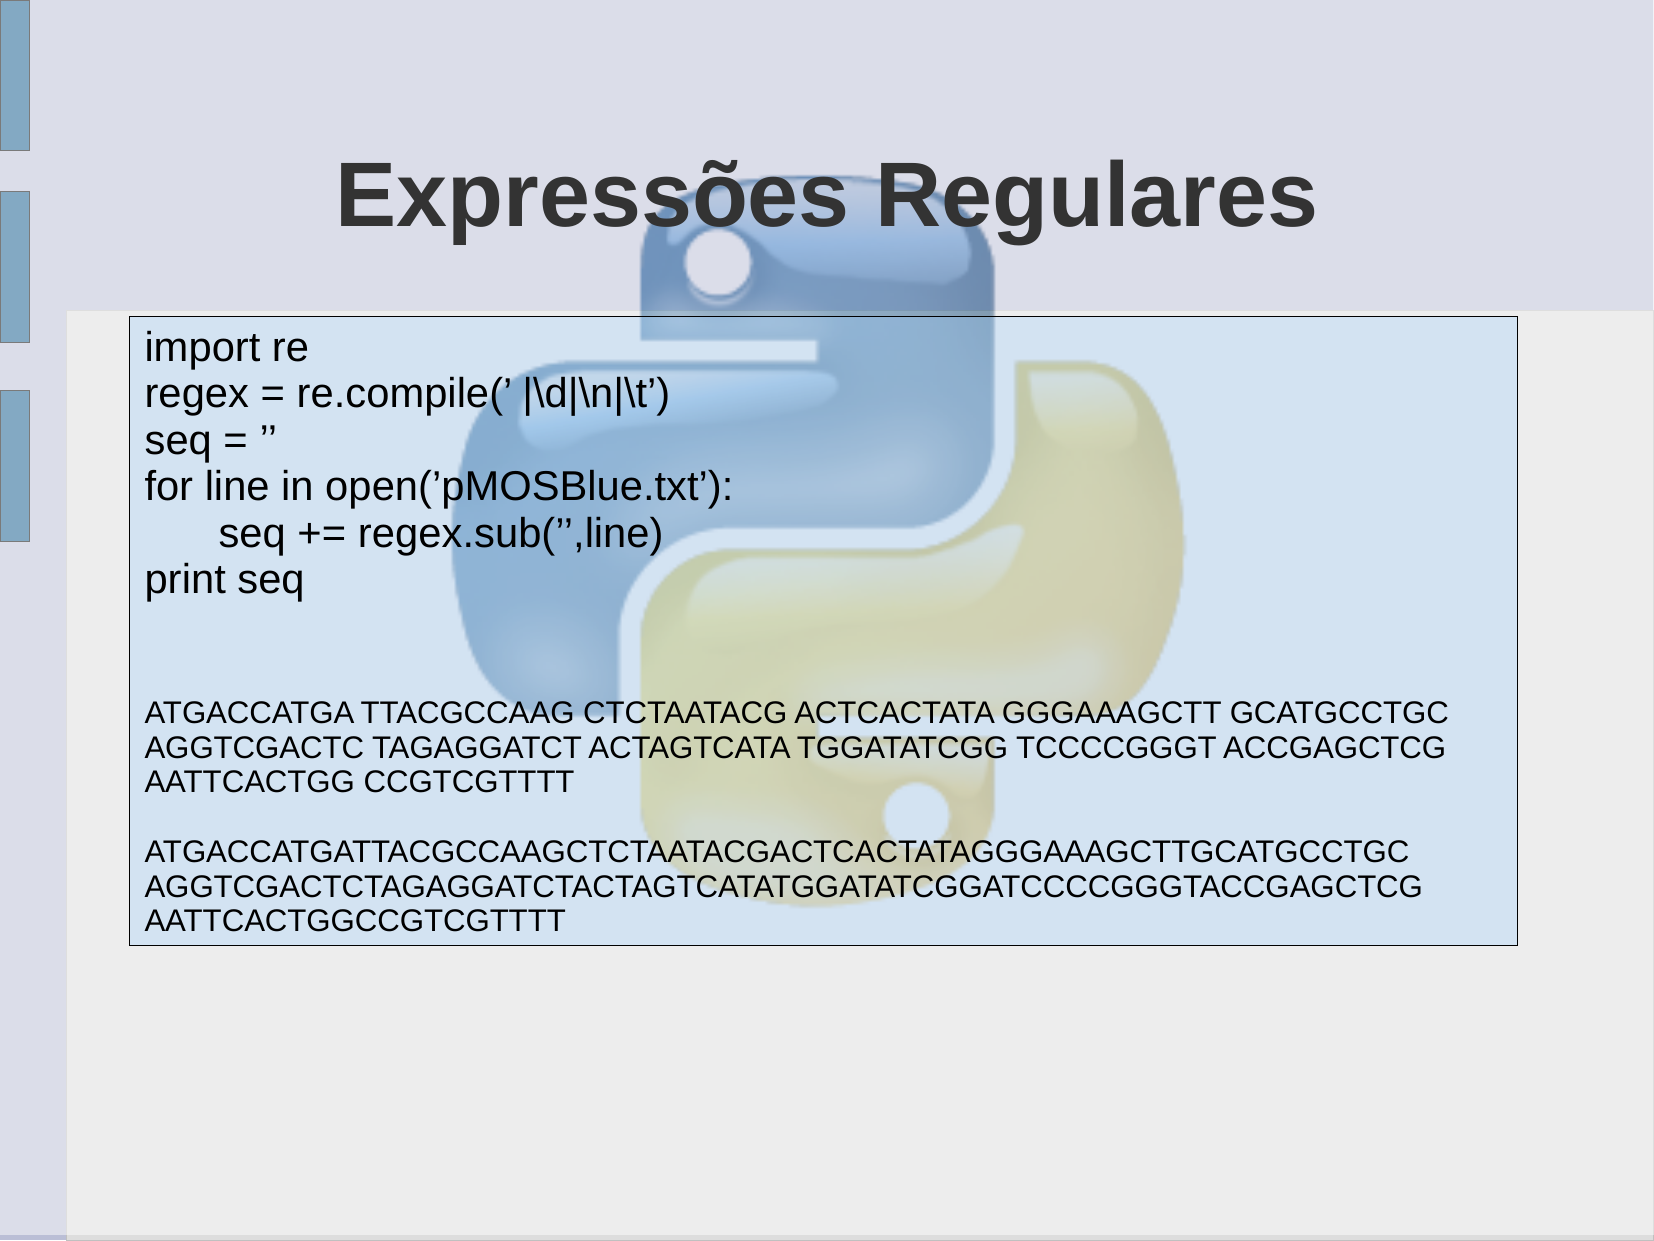

# Expressões Regulares
import re
regex = re.compile(’ |\d|\n|\t’)
seq = ’’
for line in open(’pMOSBlue.txt’):
	seq += regex.sub(’’,line)
print seq
ATGACCATGA TTACGCCAAG CTCTAATACG ACTCACTATA GGGAAAGCTT GCATGCCTGC
AGGTCGACTC TAGAGGATCT ACTAGTCATA TGGATATCGG TCCCCGGGT ACCGAGCTCG
AATTCACTGG CCGTCGTTTT
ATGACCATGATTACGCCAAGCTCTAATACGACTCACTATAGGGAAAGCTTGCATGCCTGC
AGGTCGACTCTAGAGGATCTACTAGTCATATGGATATCGGATCCCCGGGTACCGAGCTCG
AATTCACTGGCCGTCGTTTT